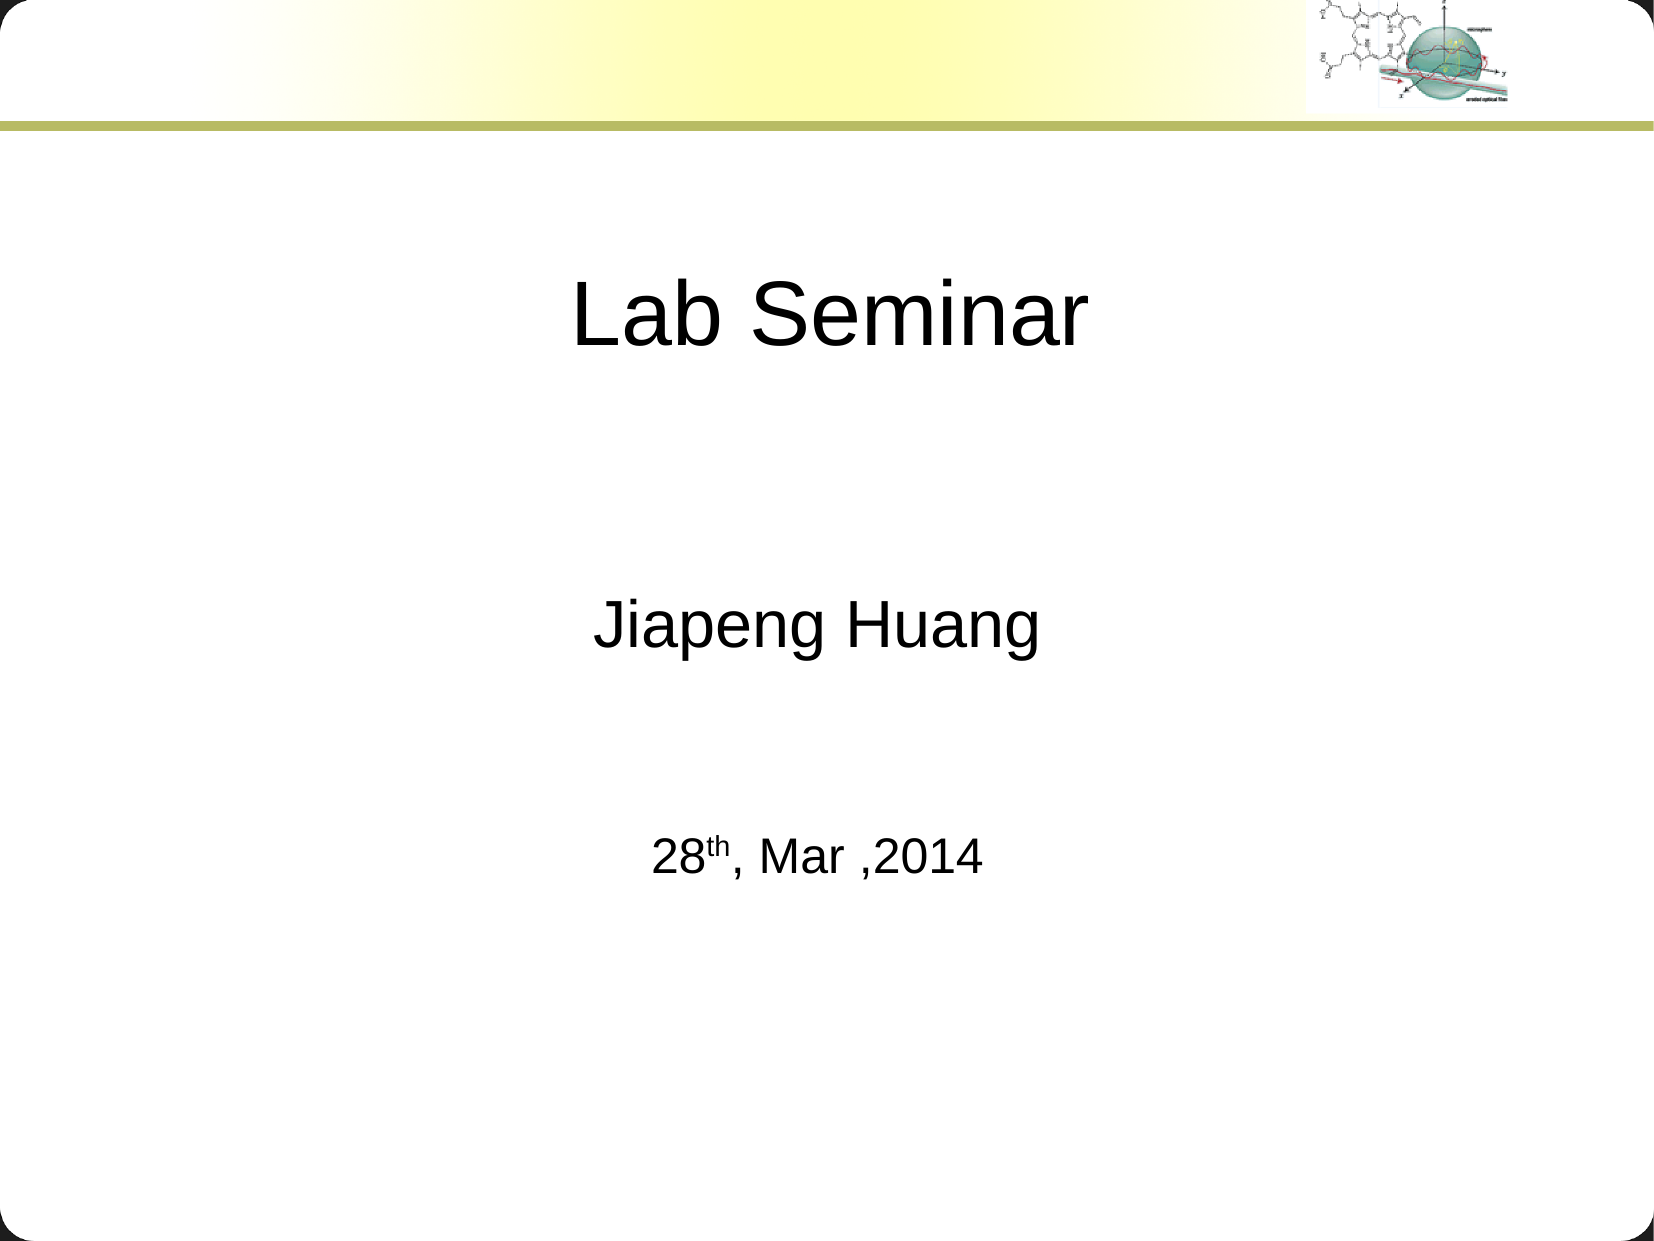

# Lab Seminar
Jiapeng Huang
28th, Mar ,2014